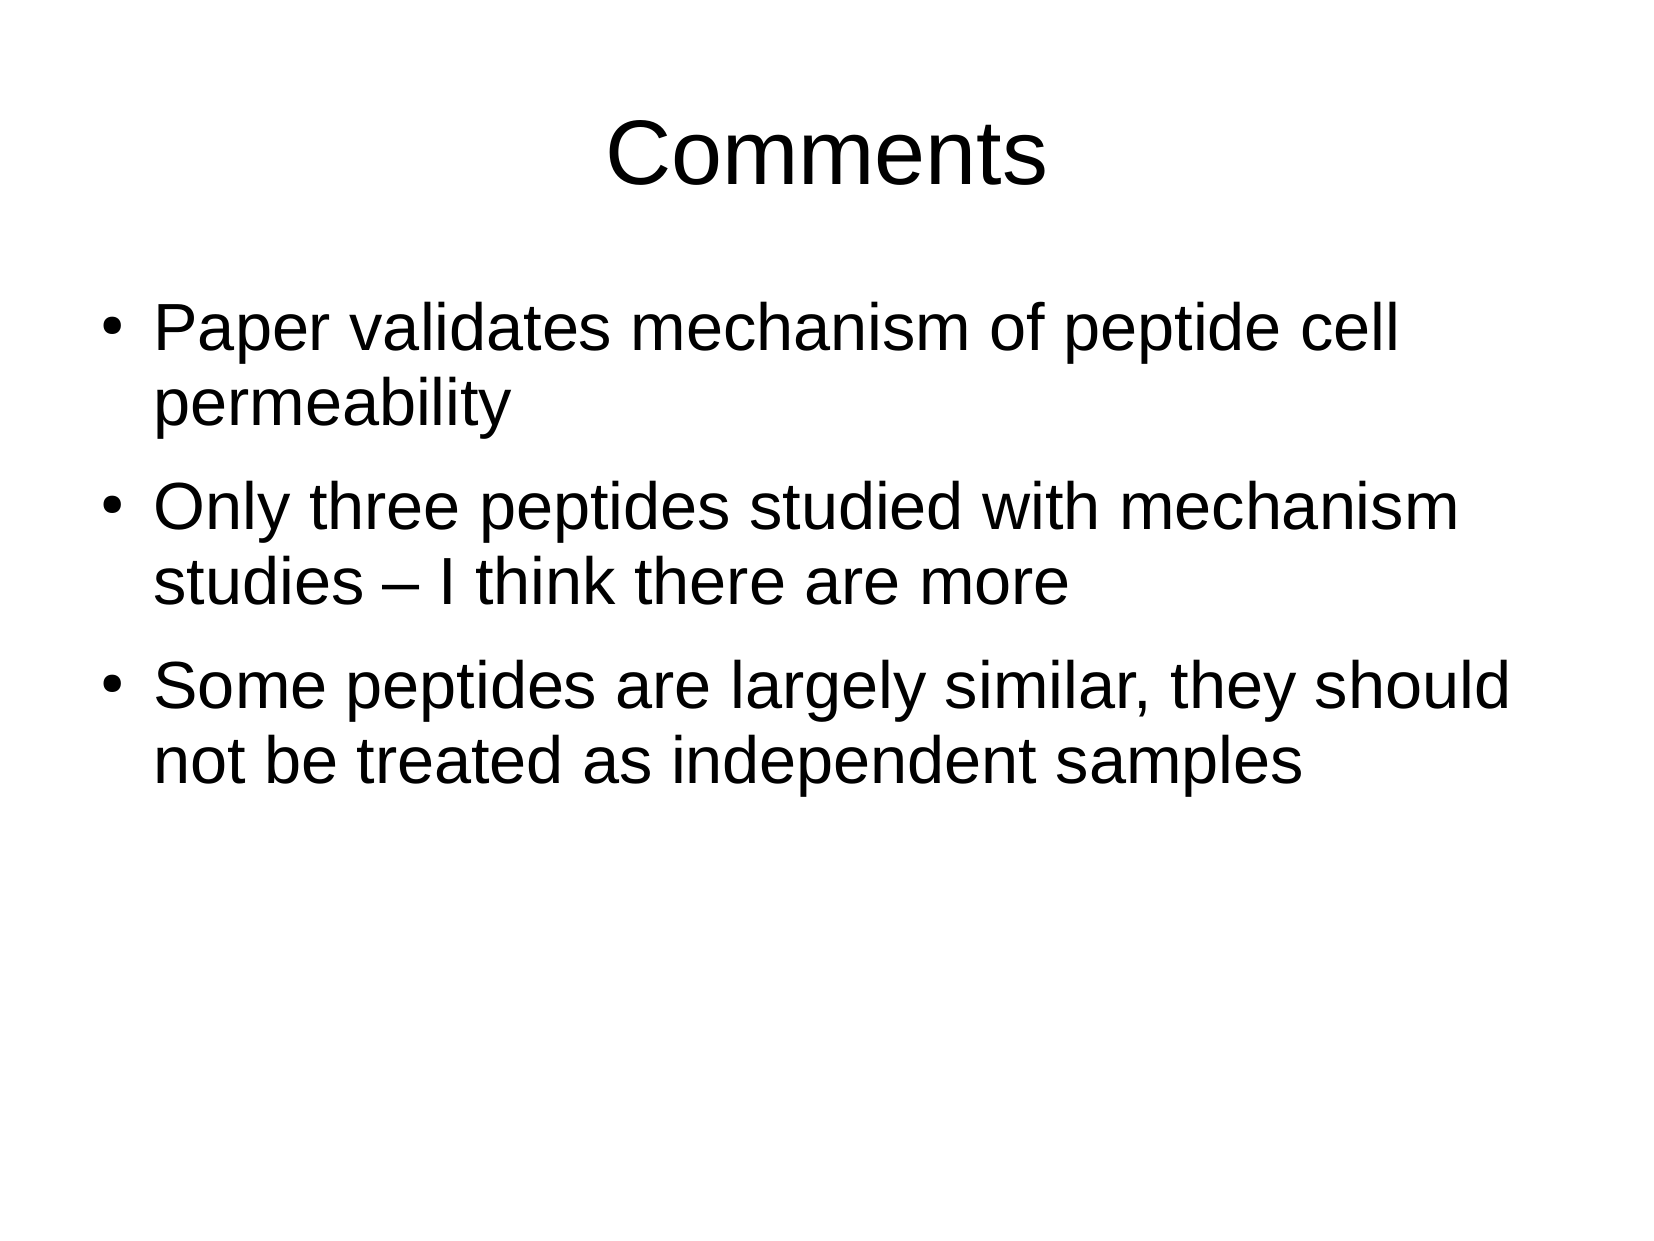

# Comments
Paper validates mechanism of peptide cell permeability
Only three peptides studied with mechanism studies – I think there are more
Some peptides are largely similar, they should not be treated as independent samples